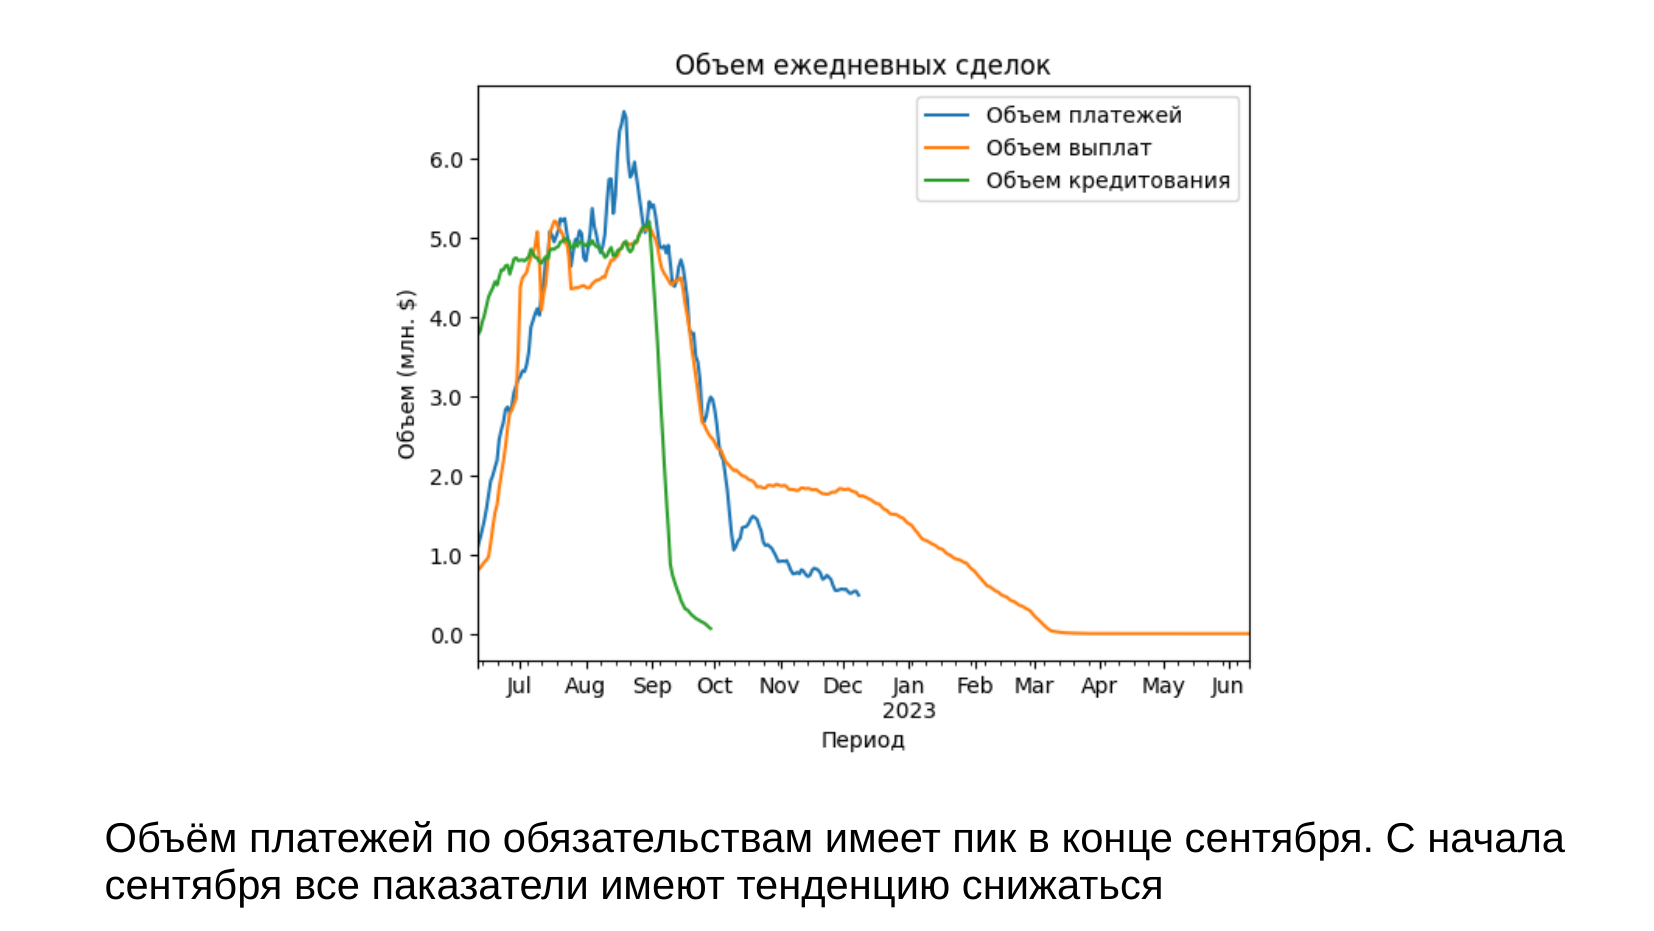

Объём платежей по обязательствам имеет пик в конце сентября. С начала сентября все паказатели имеют тенденцию снижаться